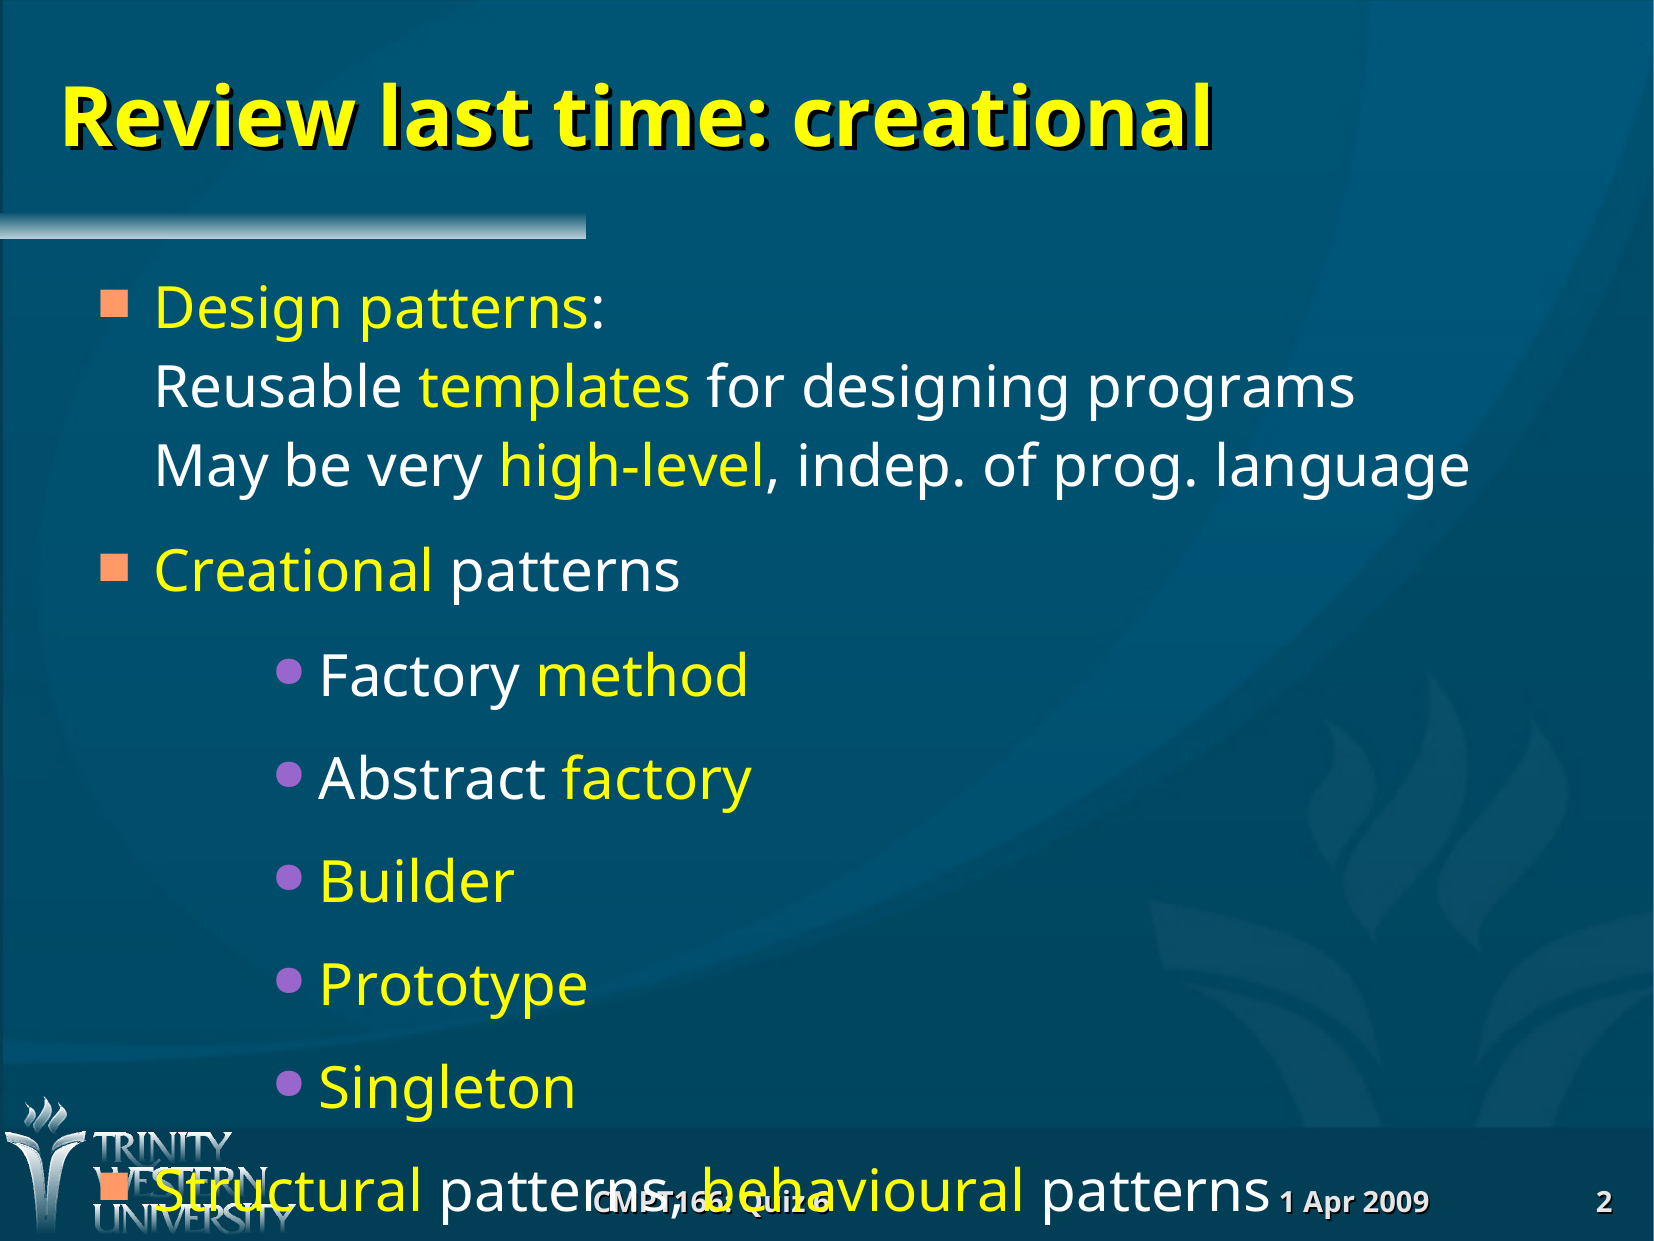

# Review last time: creational
Design patterns:
Reusable templates for designing programs
May be very high-level, indep. of prog. language
Creational patterns
Factory method
Abstract factory
Builder
Prototype
Singleton
Structural patterns, behavioural patterns
CMPT166: Quiz 6
1 Apr 2009
2